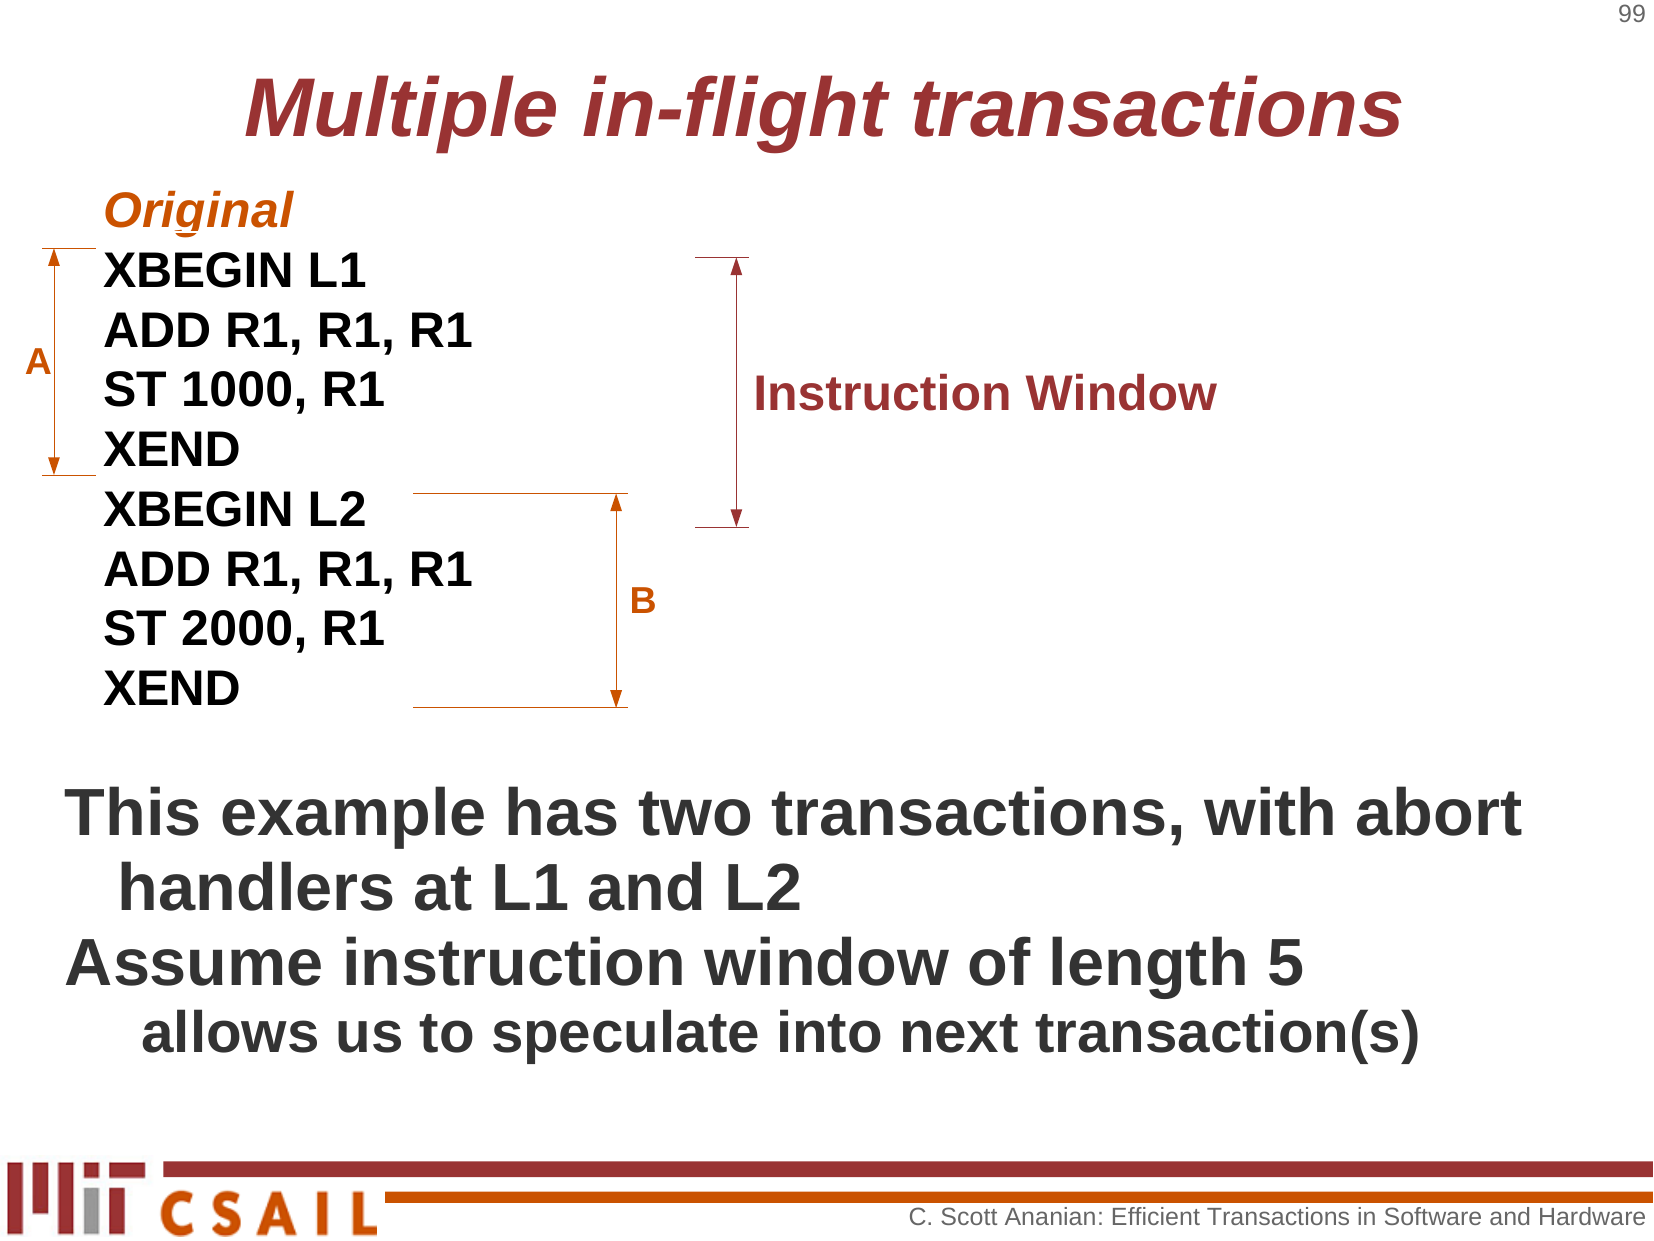

# Multiple in-flight transactions
This example has two transactions, with abort handlers at L1 and L2
Assume instruction window of length 5
allows us to speculate into next transaction(s)